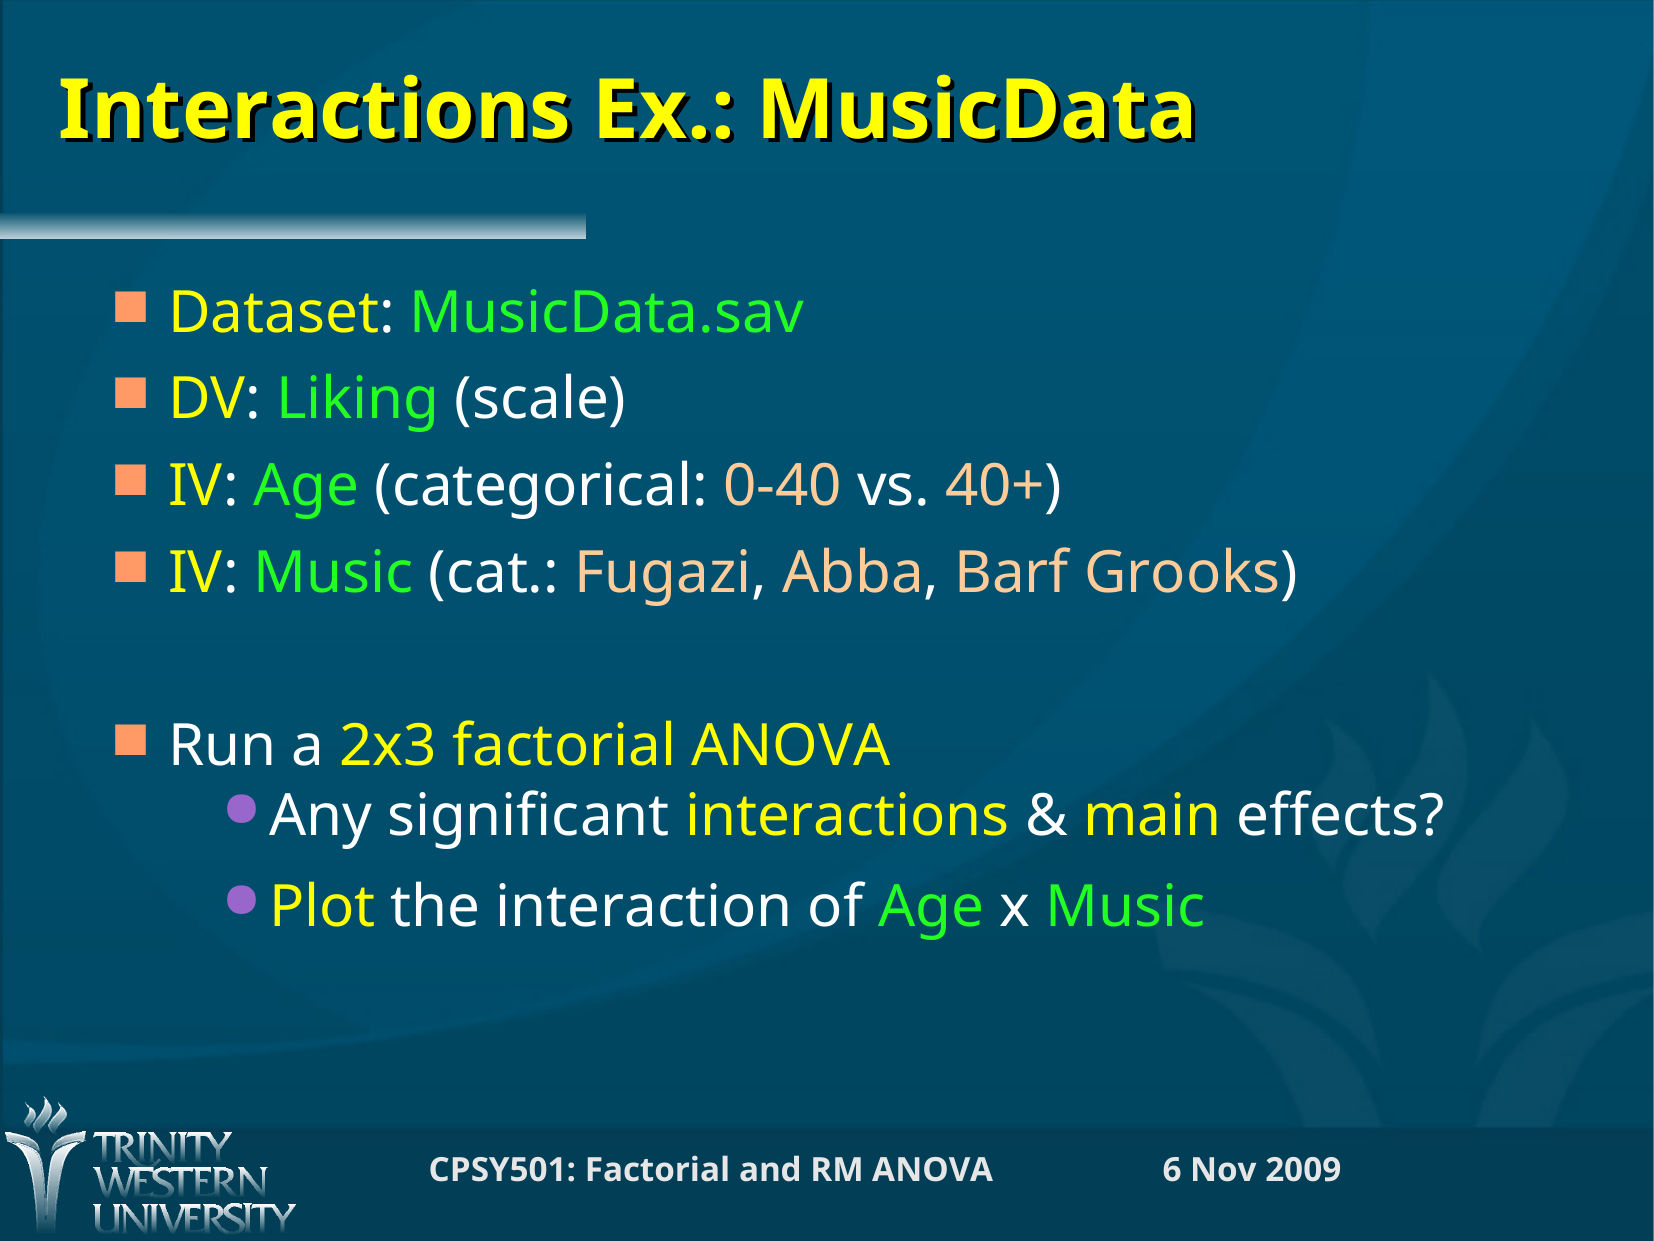

# Interactions Ex.: MusicData
Dataset: MusicData.sav
DV: Liking (scale)
IV: Age (categorical: 0-40 vs. 40+)
IV: Music (cat.: Fugazi, Abba, Barf Grooks)
Run a 2x3 factorial ANOVA
Any significant interactions & main effects?
Plot the interaction of Age x Music
CPSY501: Factorial and RM ANOVA
6 Nov 2009